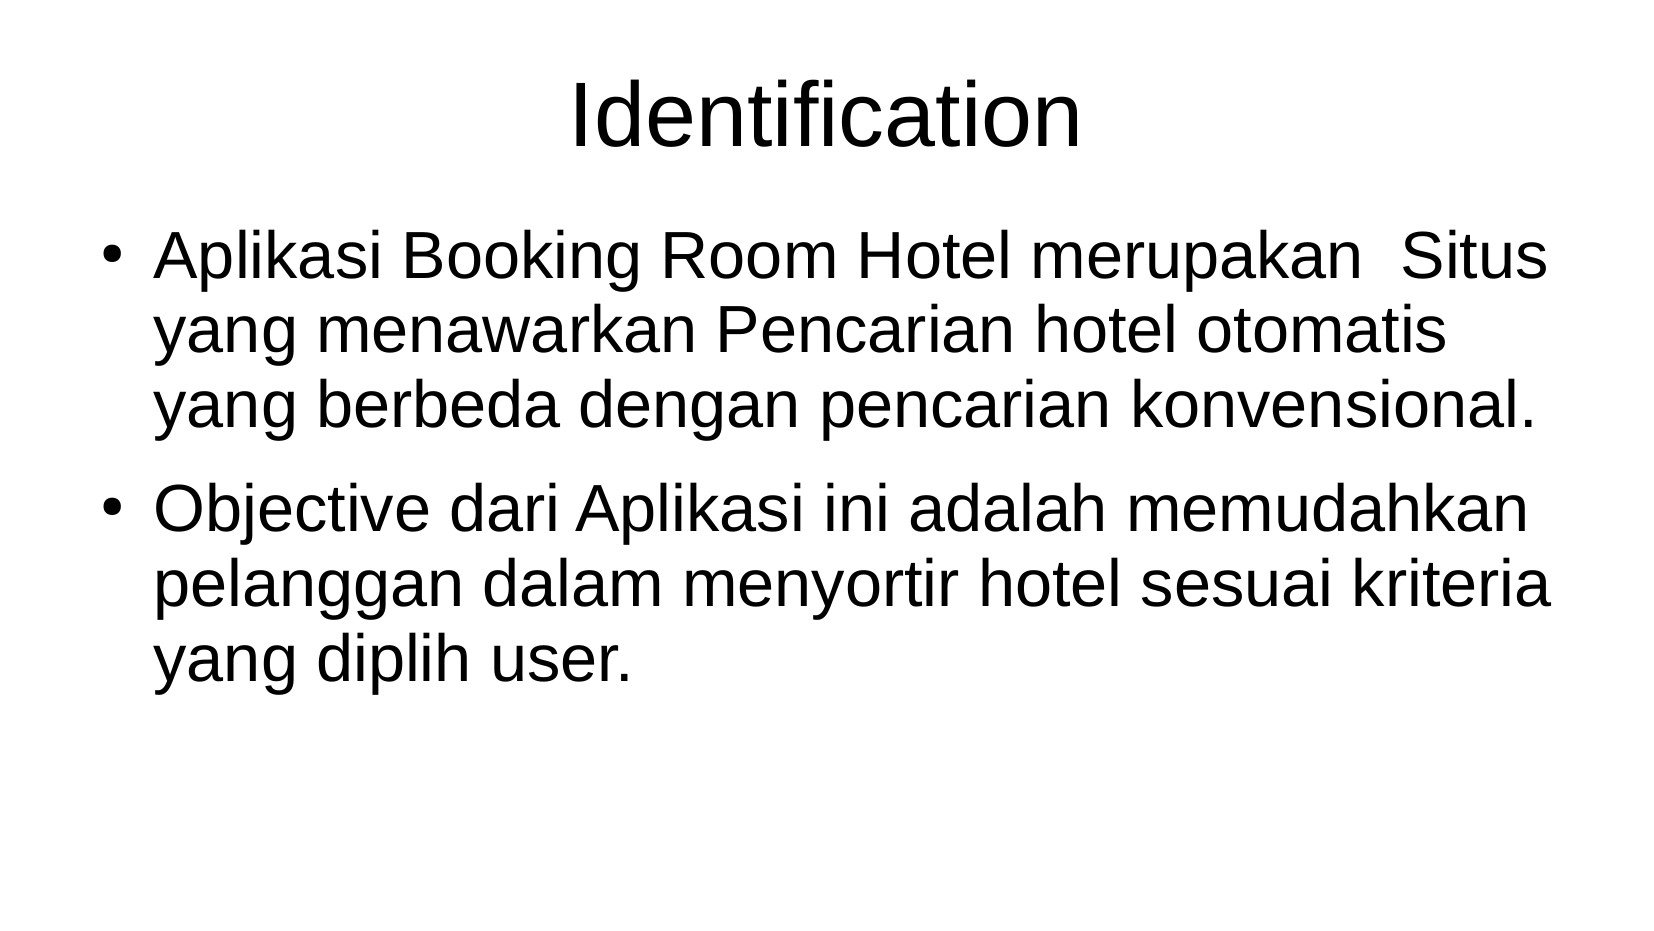

# Identification
Aplikasi Booking Room Hotel merupakan Situs yang menawarkan Pencarian hotel otomatis yang berbeda dengan pencarian konvensional.
Objective dari Aplikasi ini adalah memudahkan pelanggan dalam menyortir hotel sesuai kriteria yang diplih user.